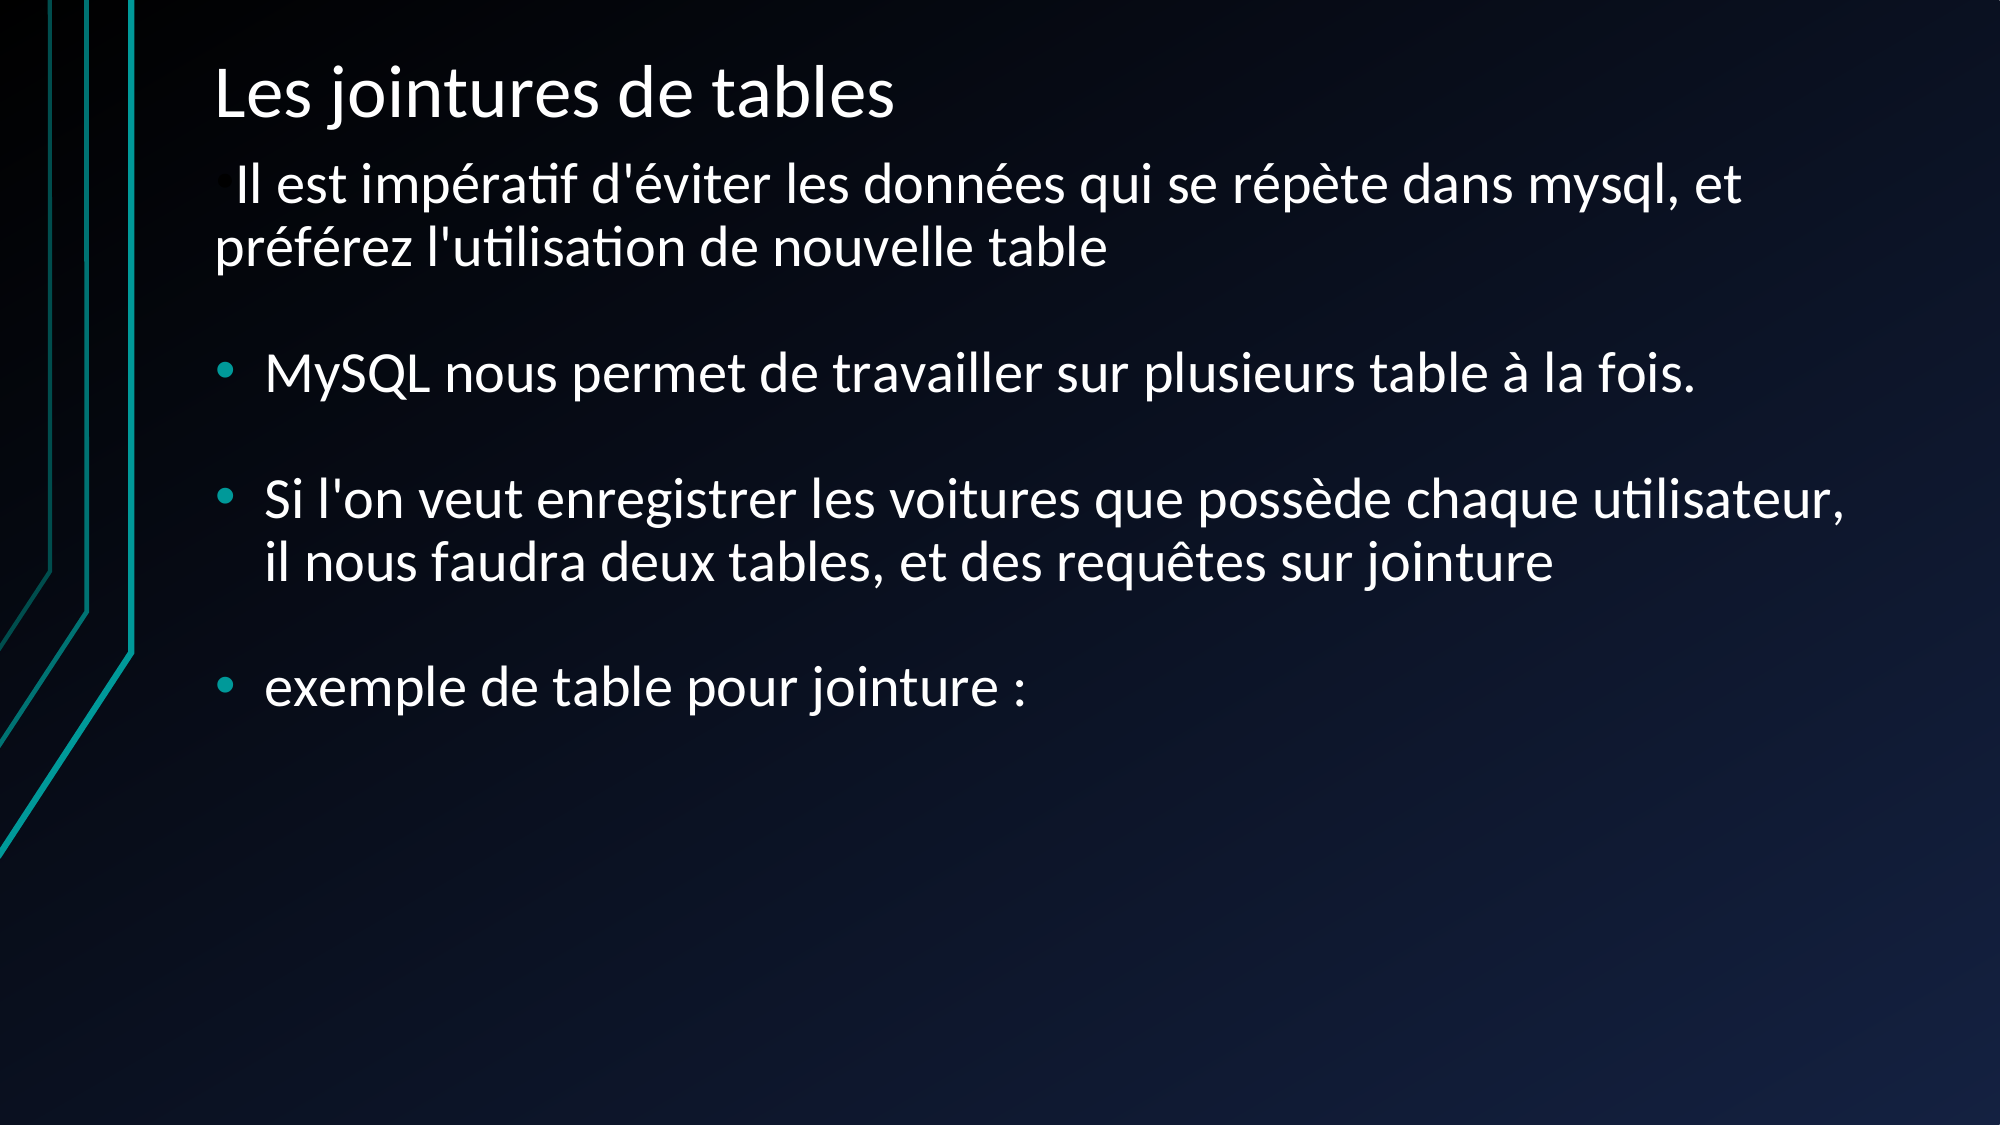

Les jointures de tables
Il est impératif d'éviter les données qui se répète dans mysql, et préférez l'utilisation de nouvelle table
MySQL nous permet de travailler sur plusieurs table à la fois.
Si l'on veut enregistrer les voitures que possède chaque utilisateur, il nous faudra deux tables, et des requêtes sur jointure
exemple de table pour jointure :